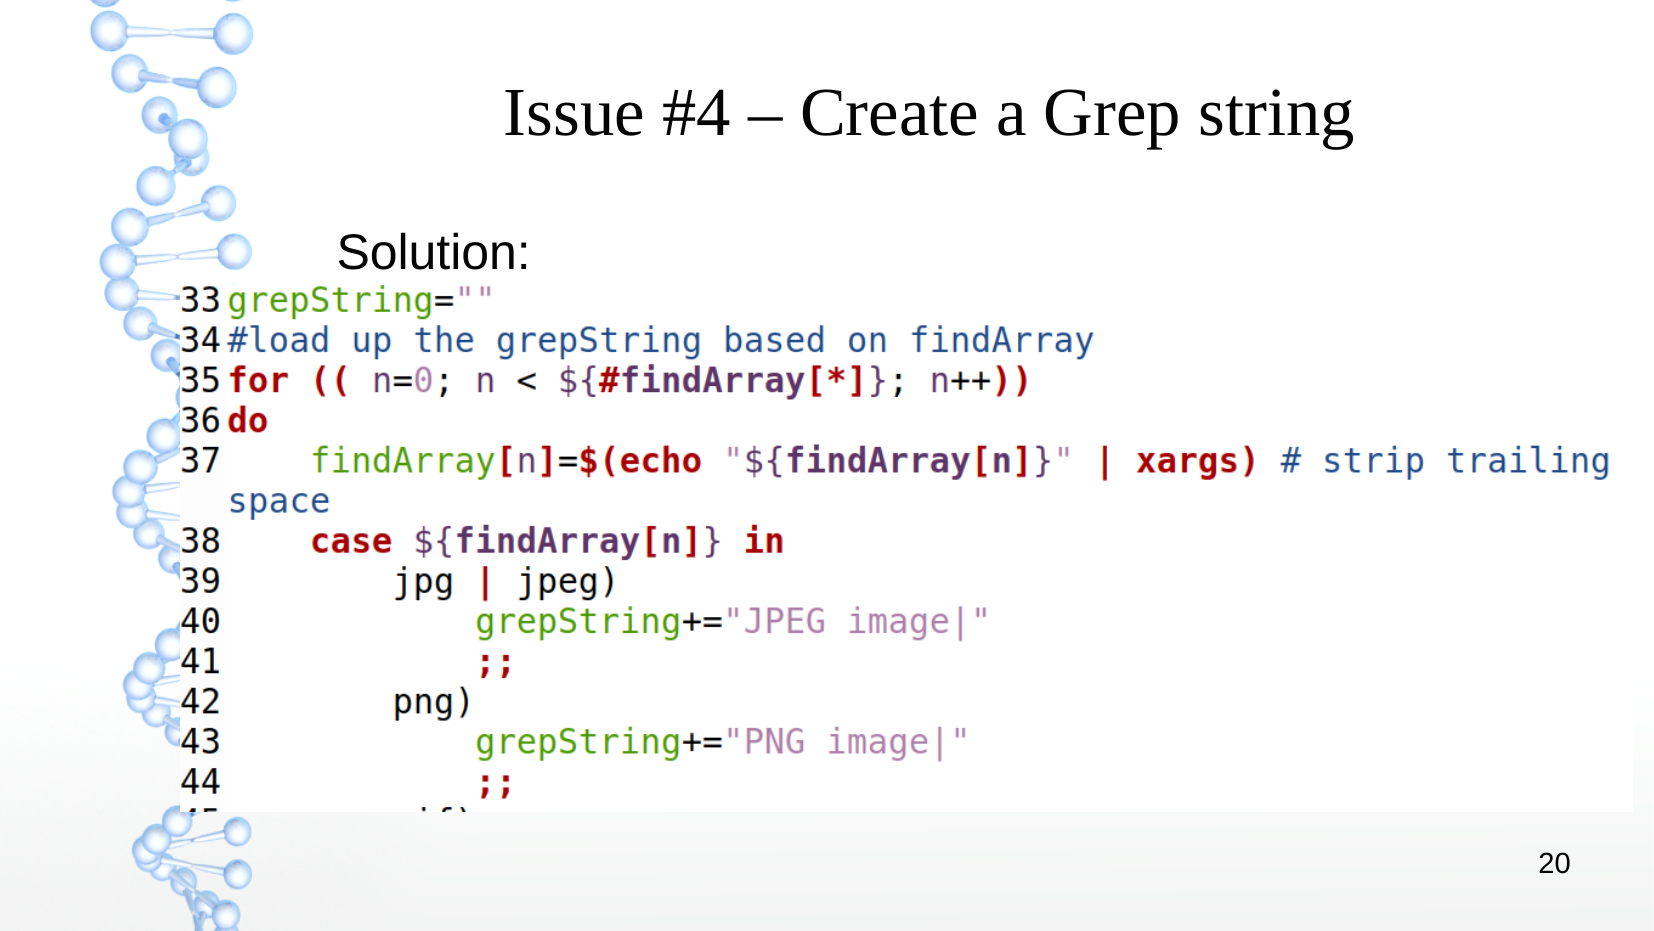

# Issue #4 – Create a Grep string
Solution:
20